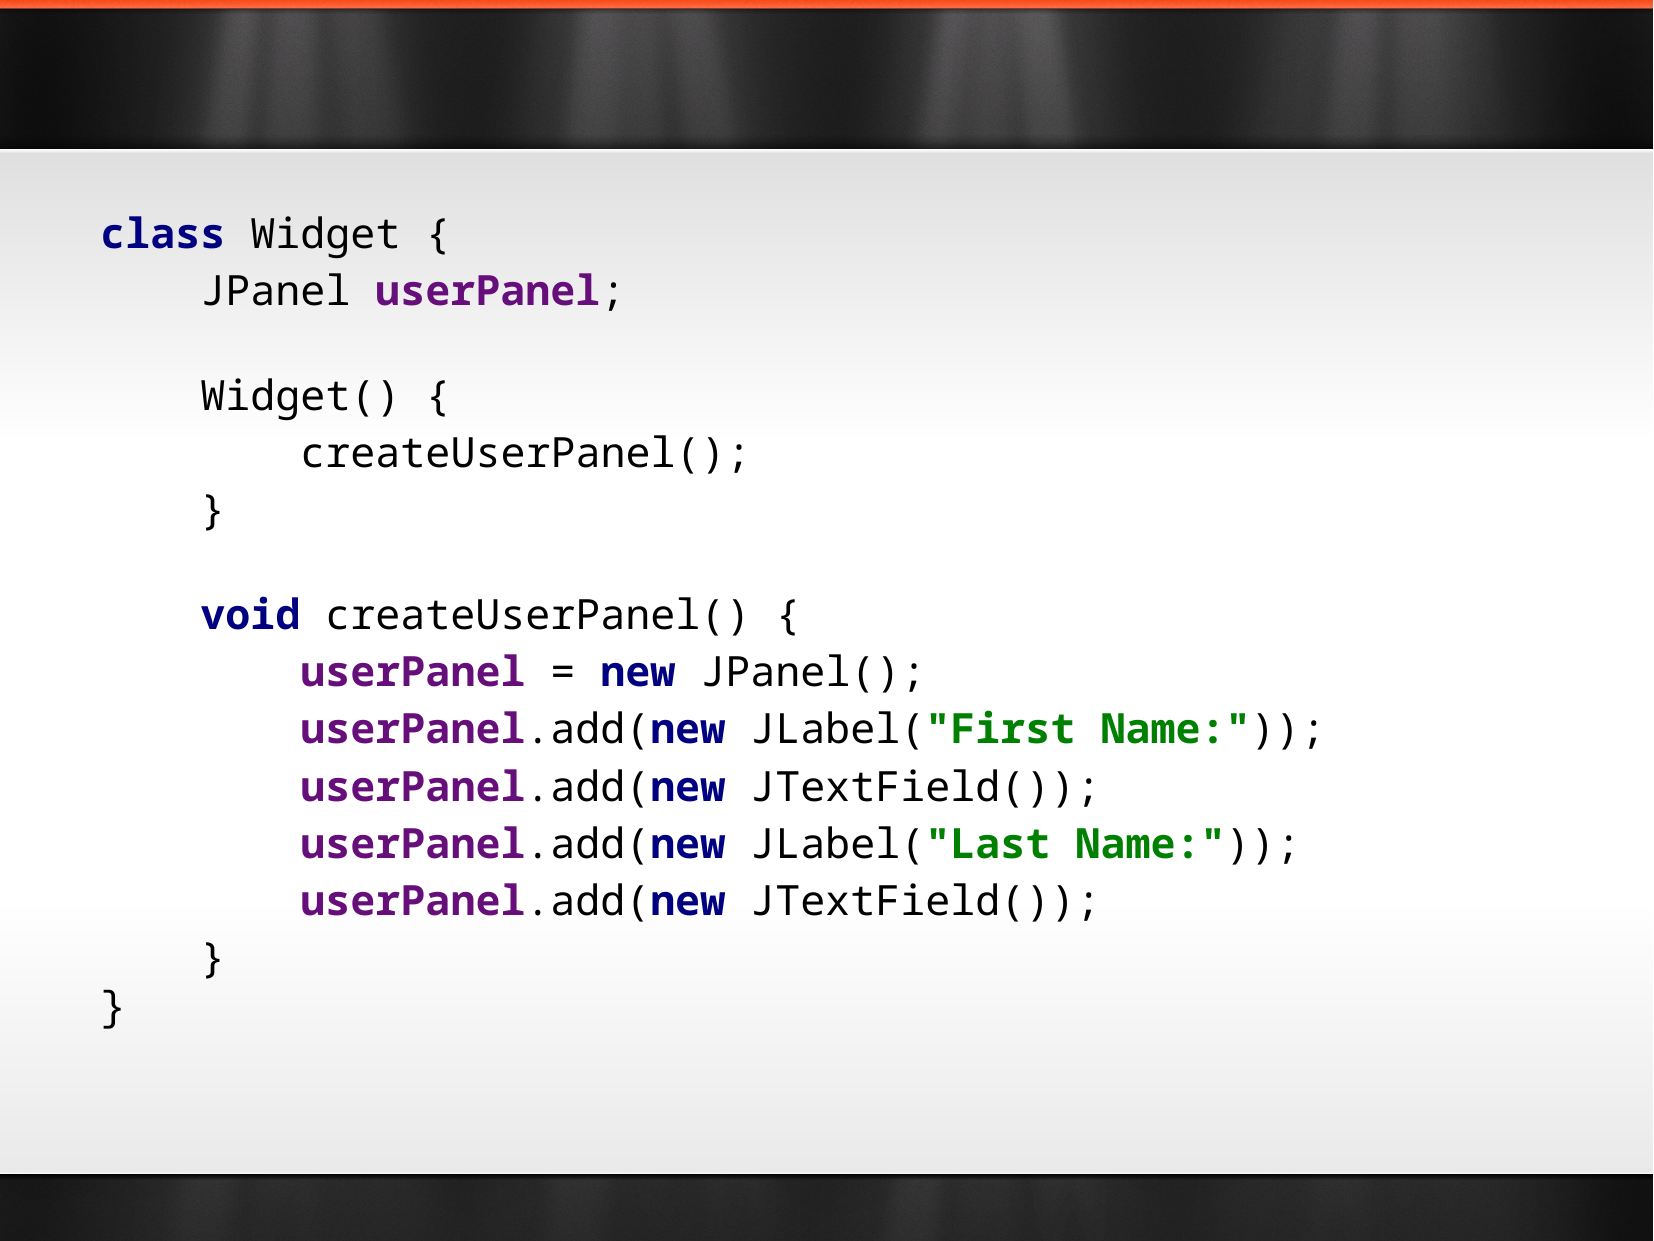

# class Widget {
 JPanel userPanel;
 Widget() {
 createUserPanel();
 }
 void createUserPanel() {
 userPanel = new JPanel();
 userPanel.add(new JLabel("First Name:"));
 userPanel.add(new JTextField());
 userPanel.add(new JLabel("Last Name:"));
 userPanel.add(new JTextField());
 }
}